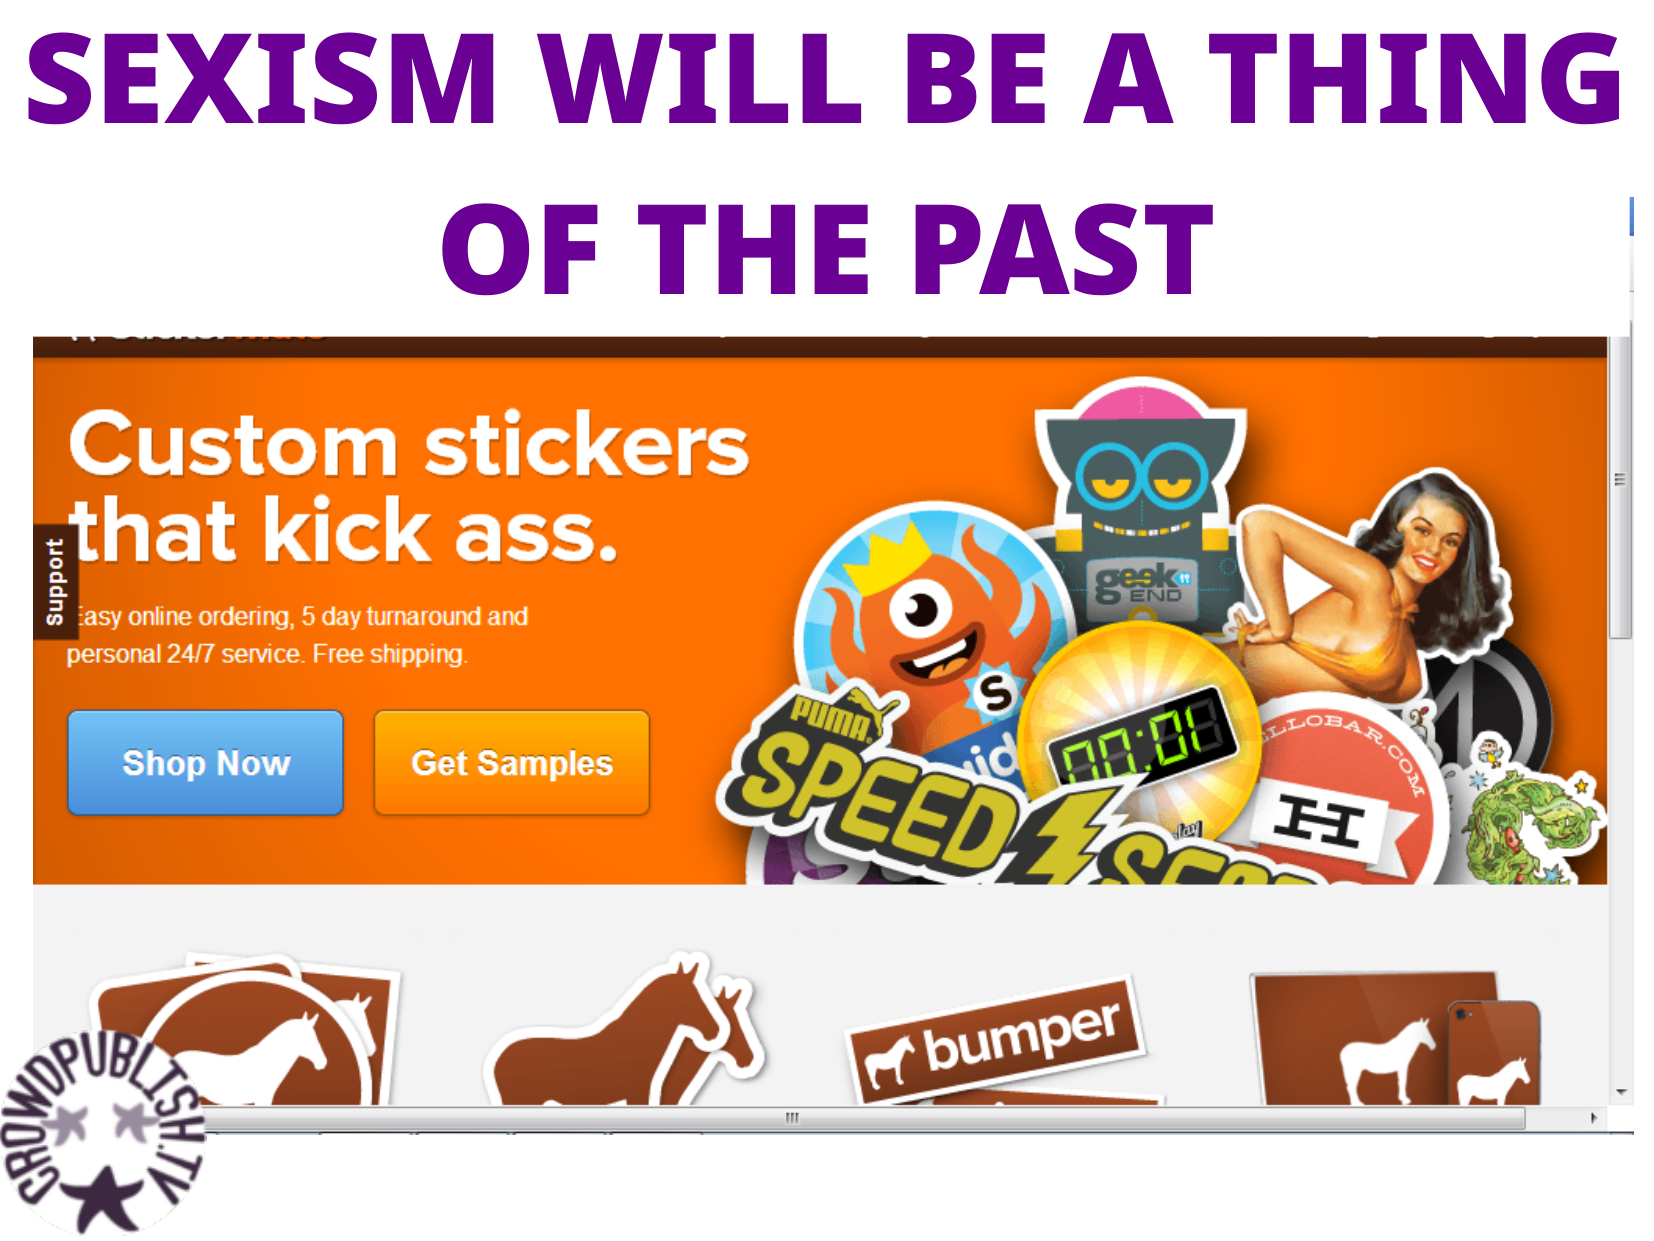

SEXISM WILL BE A THING OF THE PAST